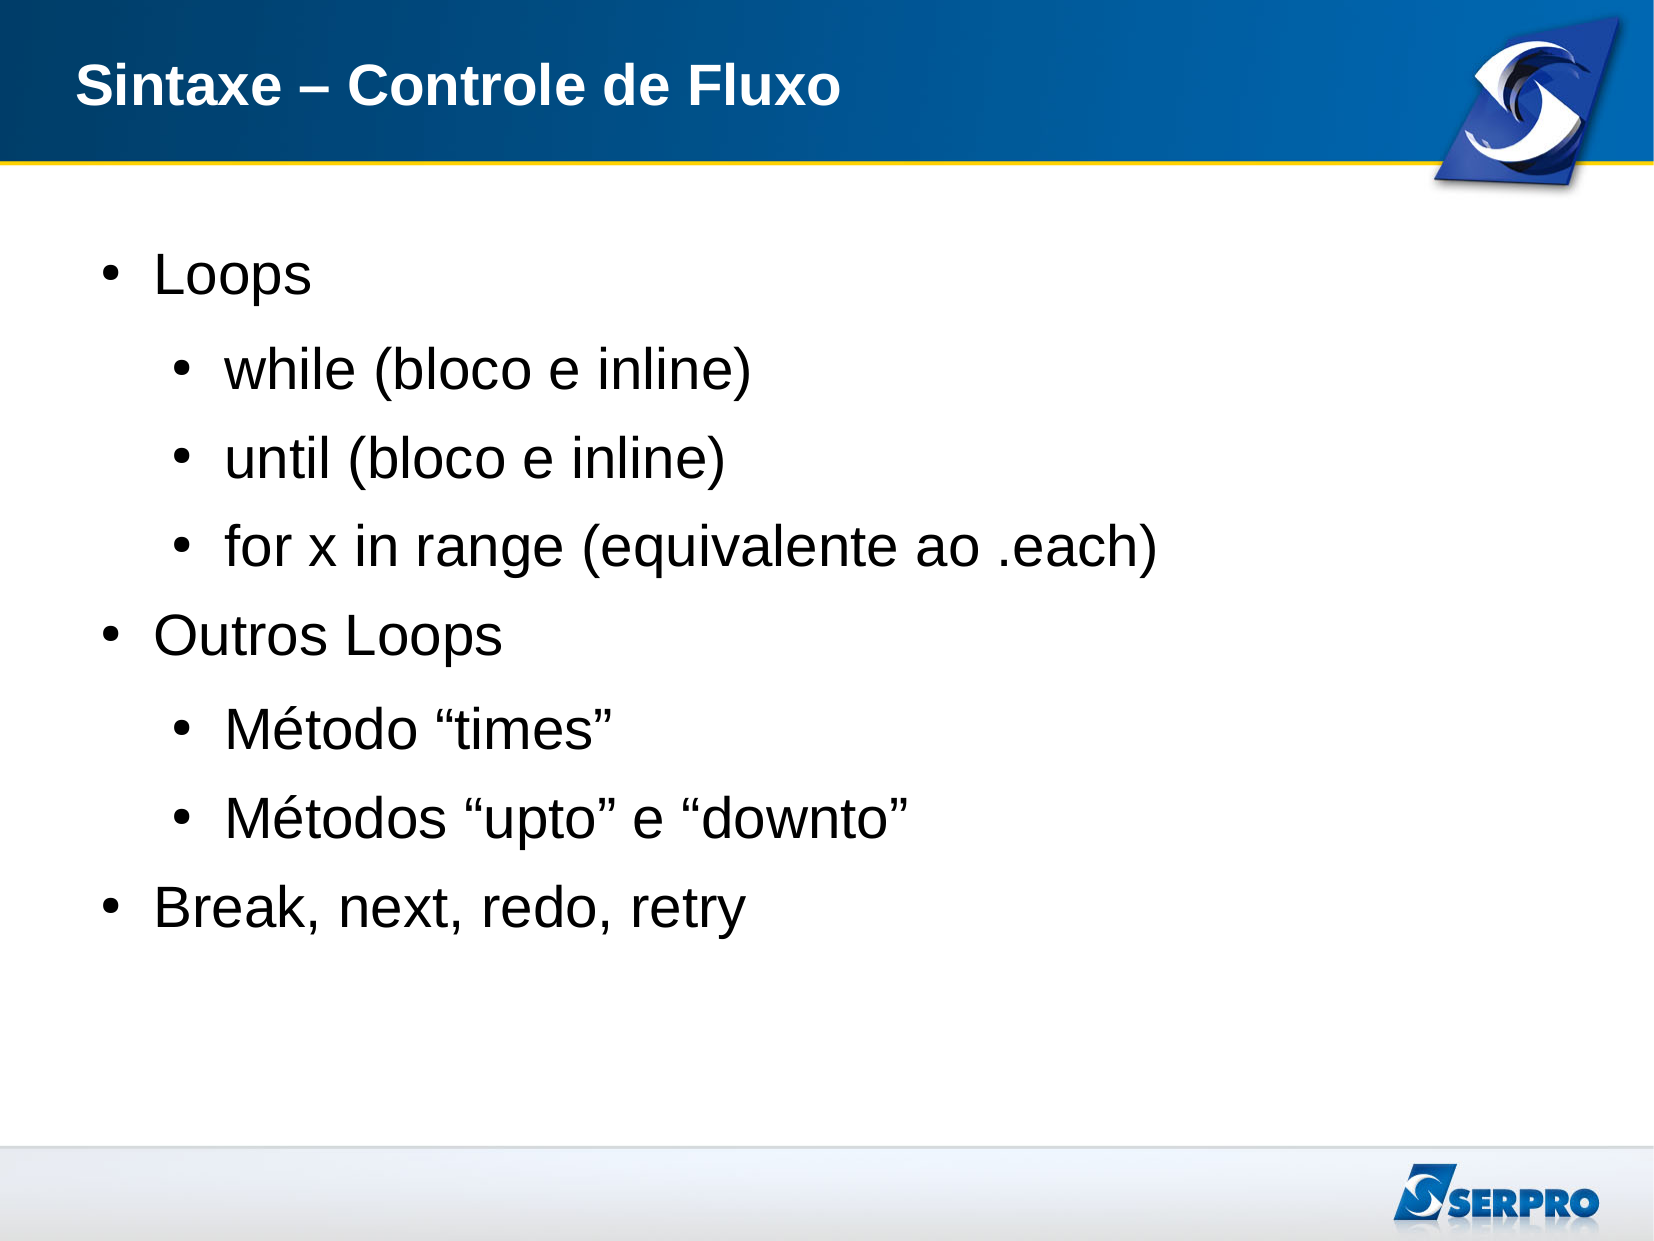

# Sintaxe – Controle de Fluxo
Loops
while (bloco e inline)
until (bloco e inline)
for x in range (equivalente ao .each)
Outros Loops
Método “times”
Métodos “upto” e “downto”
Break, next, redo, retry